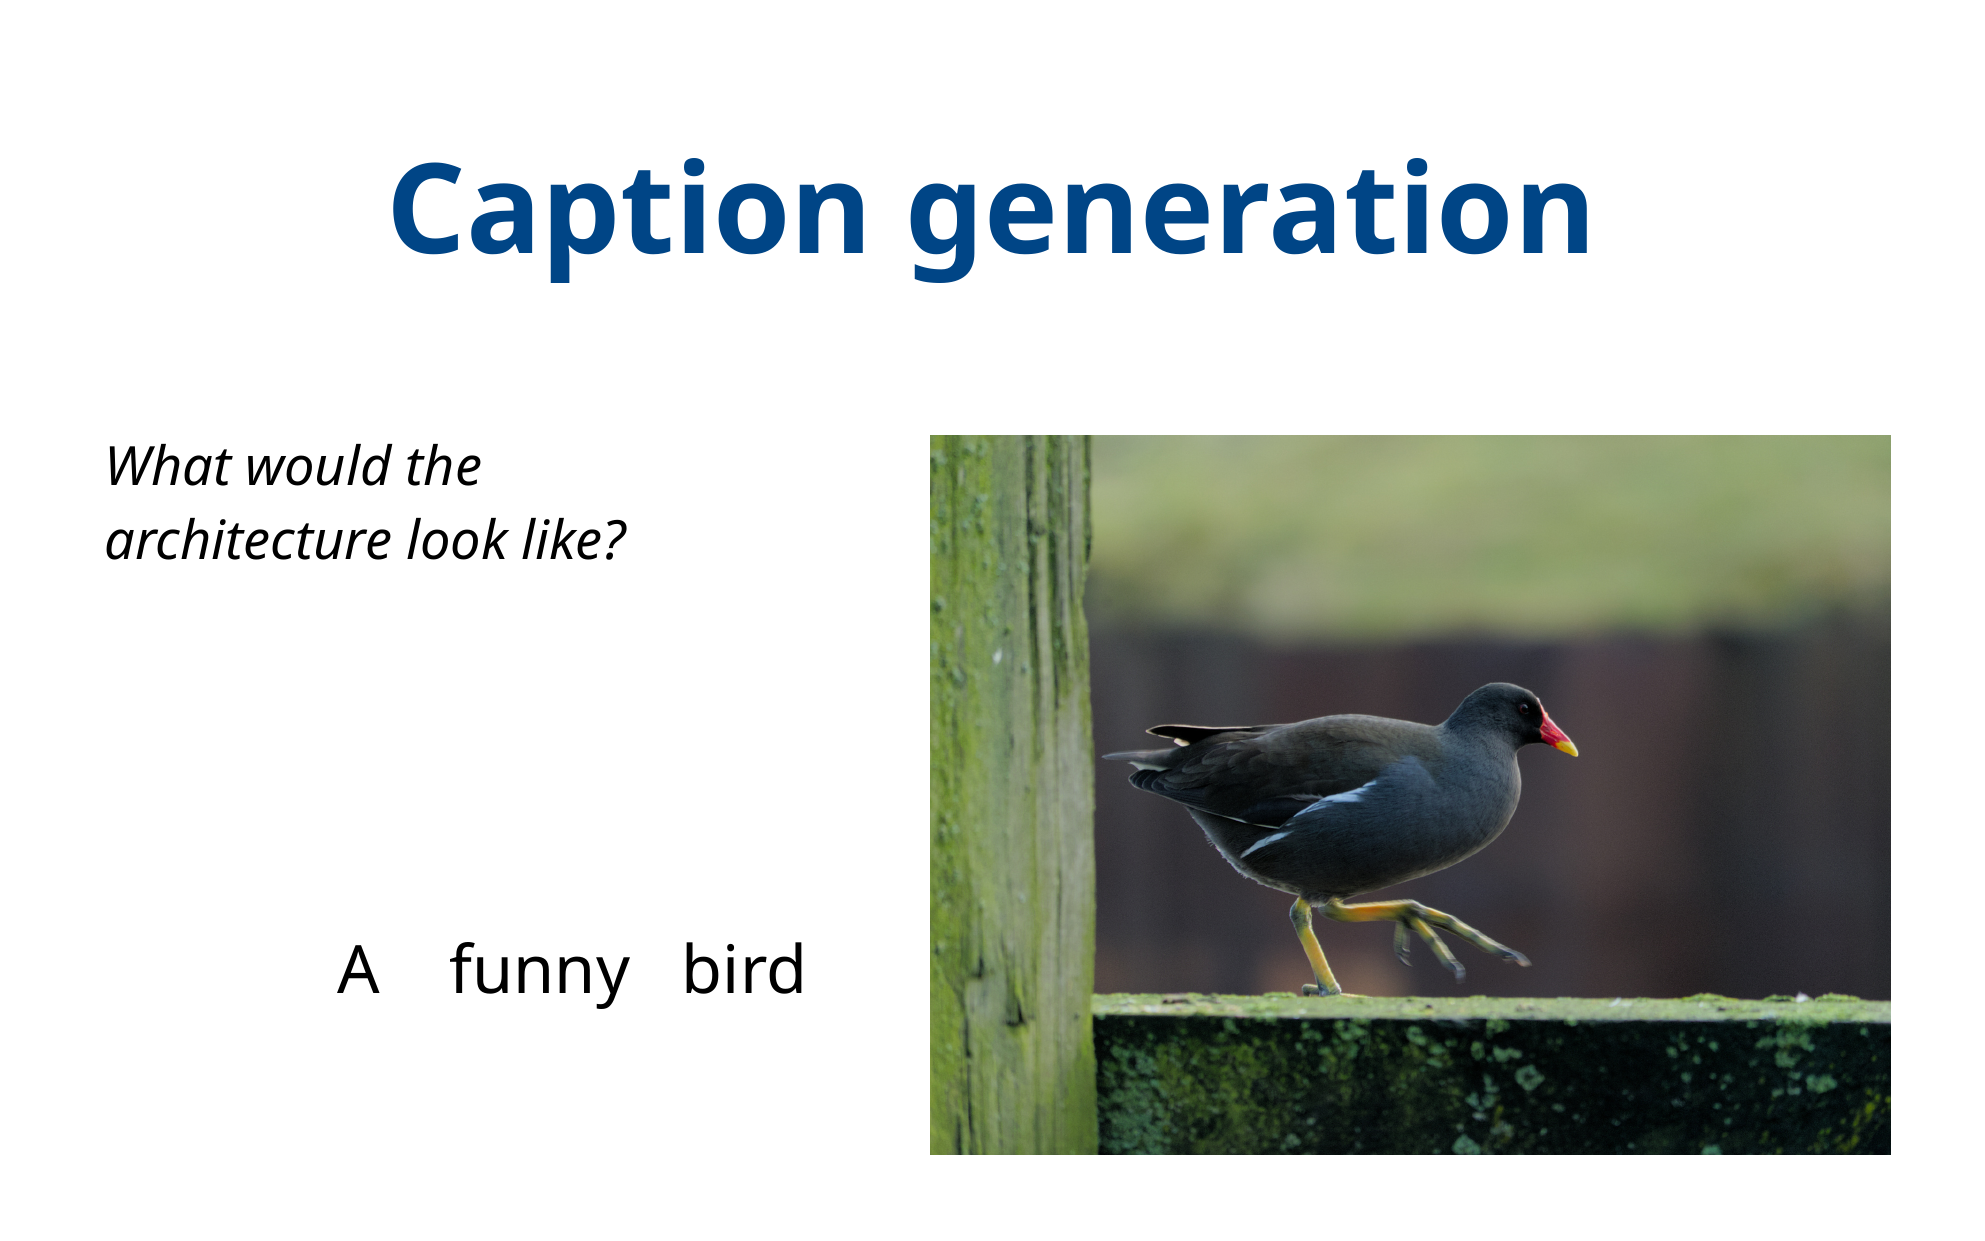

# Caption generation
What would the architecture look like?
A funny bird